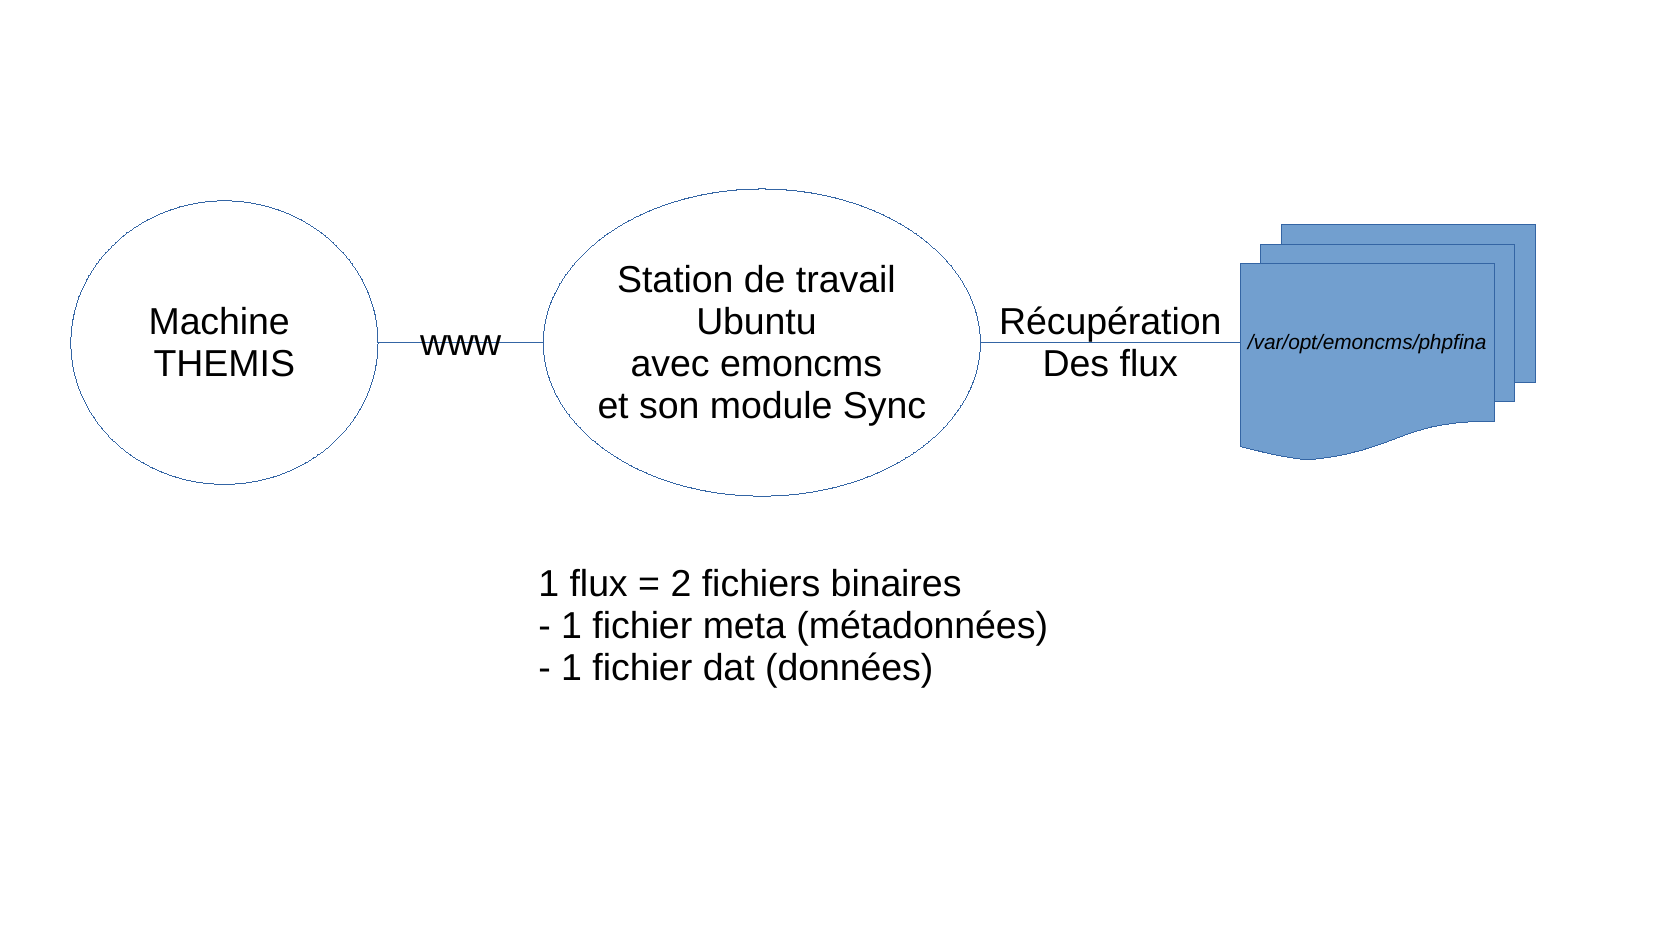

Station de travail
Ubuntu
avec emoncms
et son module Sync
Machine
THEMIS
/var/opt/emoncms/phpfina
1 flux = 2 fichiers binaires
- 1 fichier meta (métadonnées)
- 1 fichier dat (données)